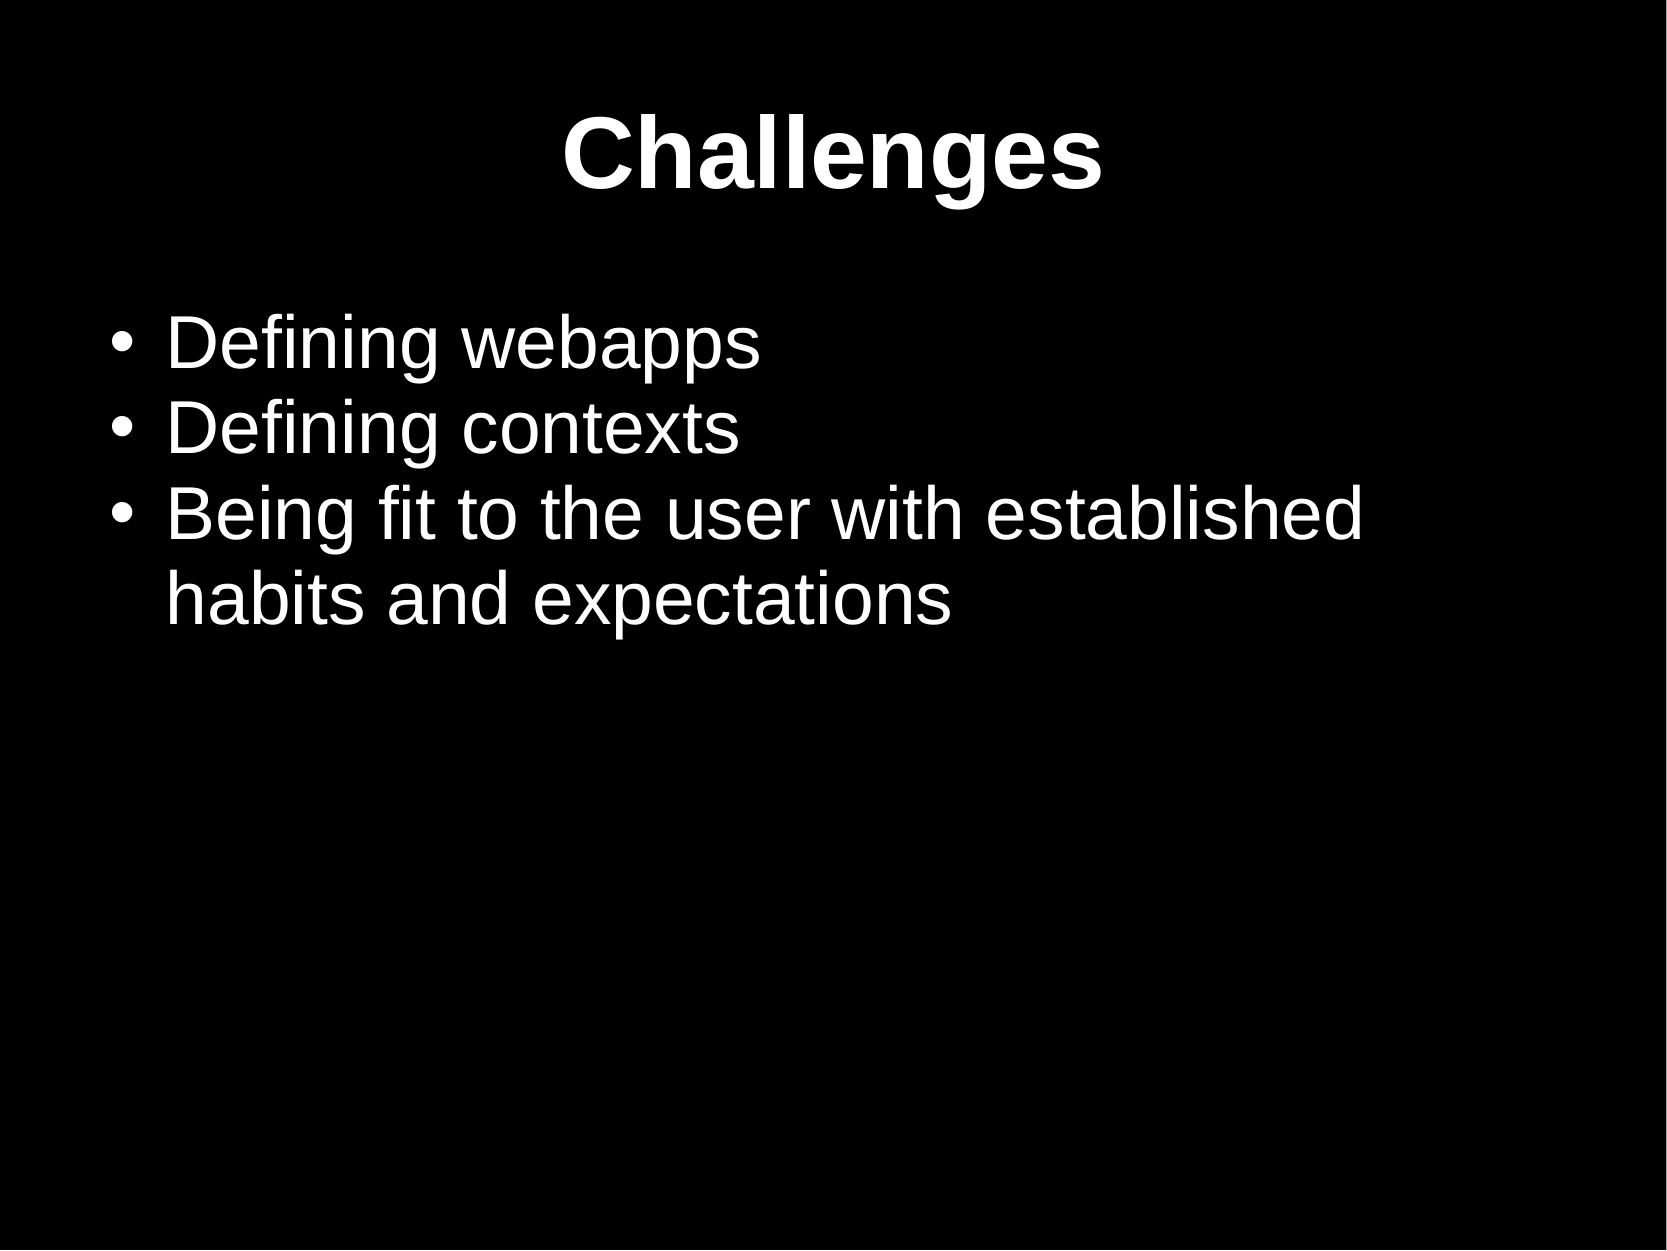

Challenges
Defining webapps
Defining contexts
Being fit to the user with established habits and expectations